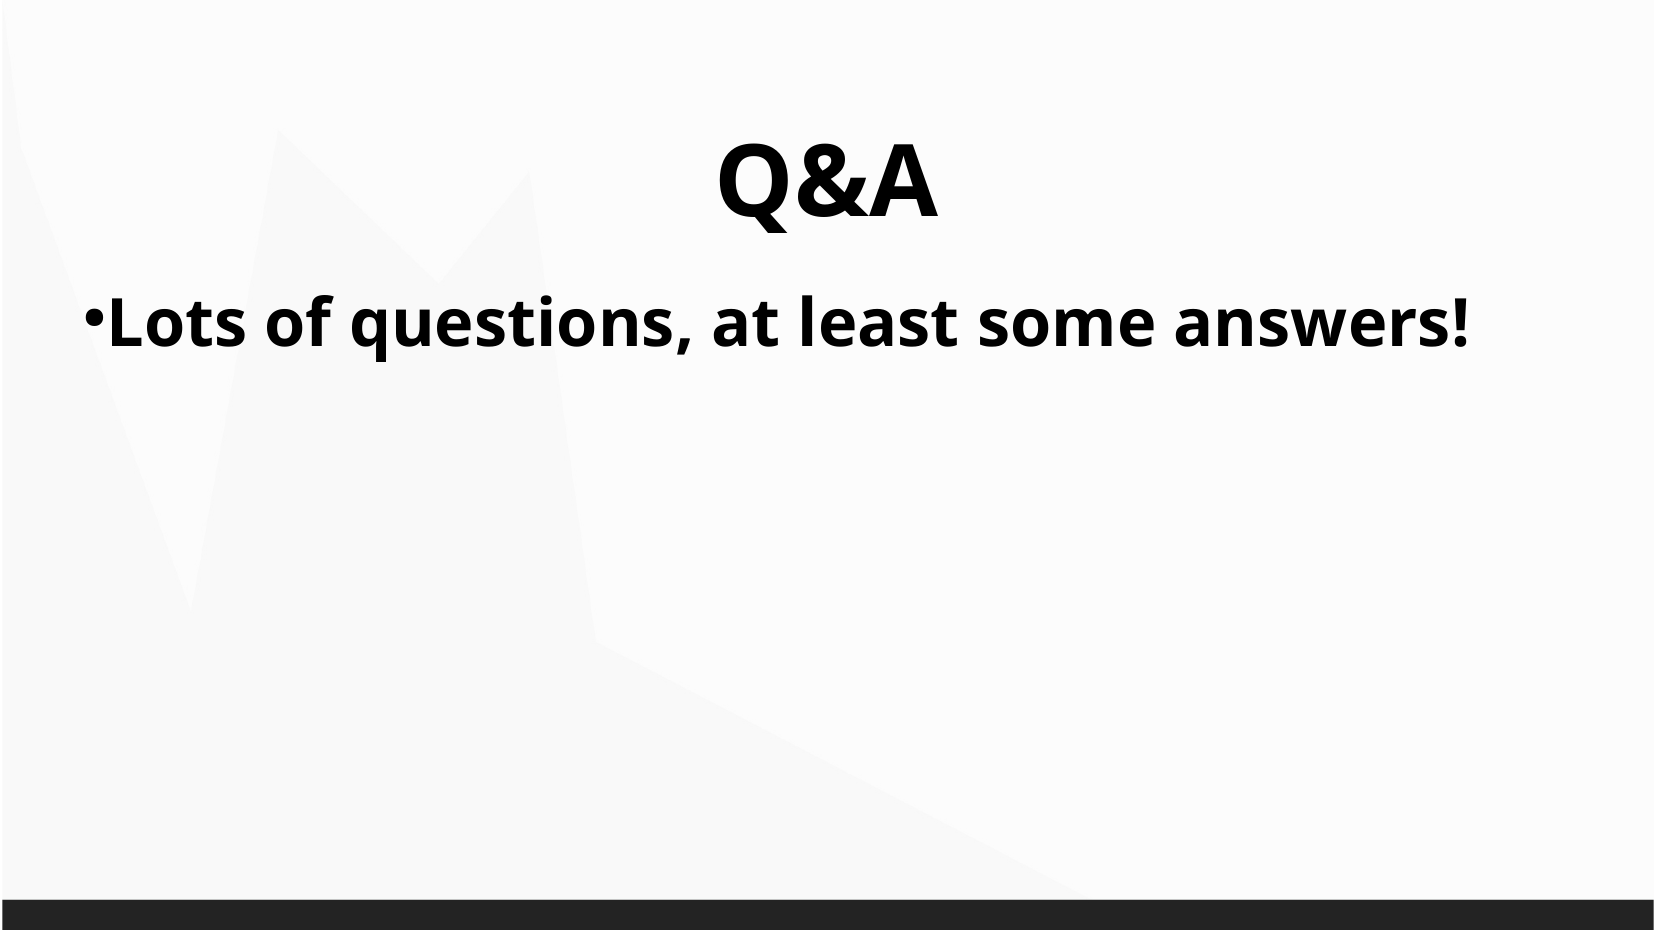

# Q&A
Lots of questions, at least some answers!